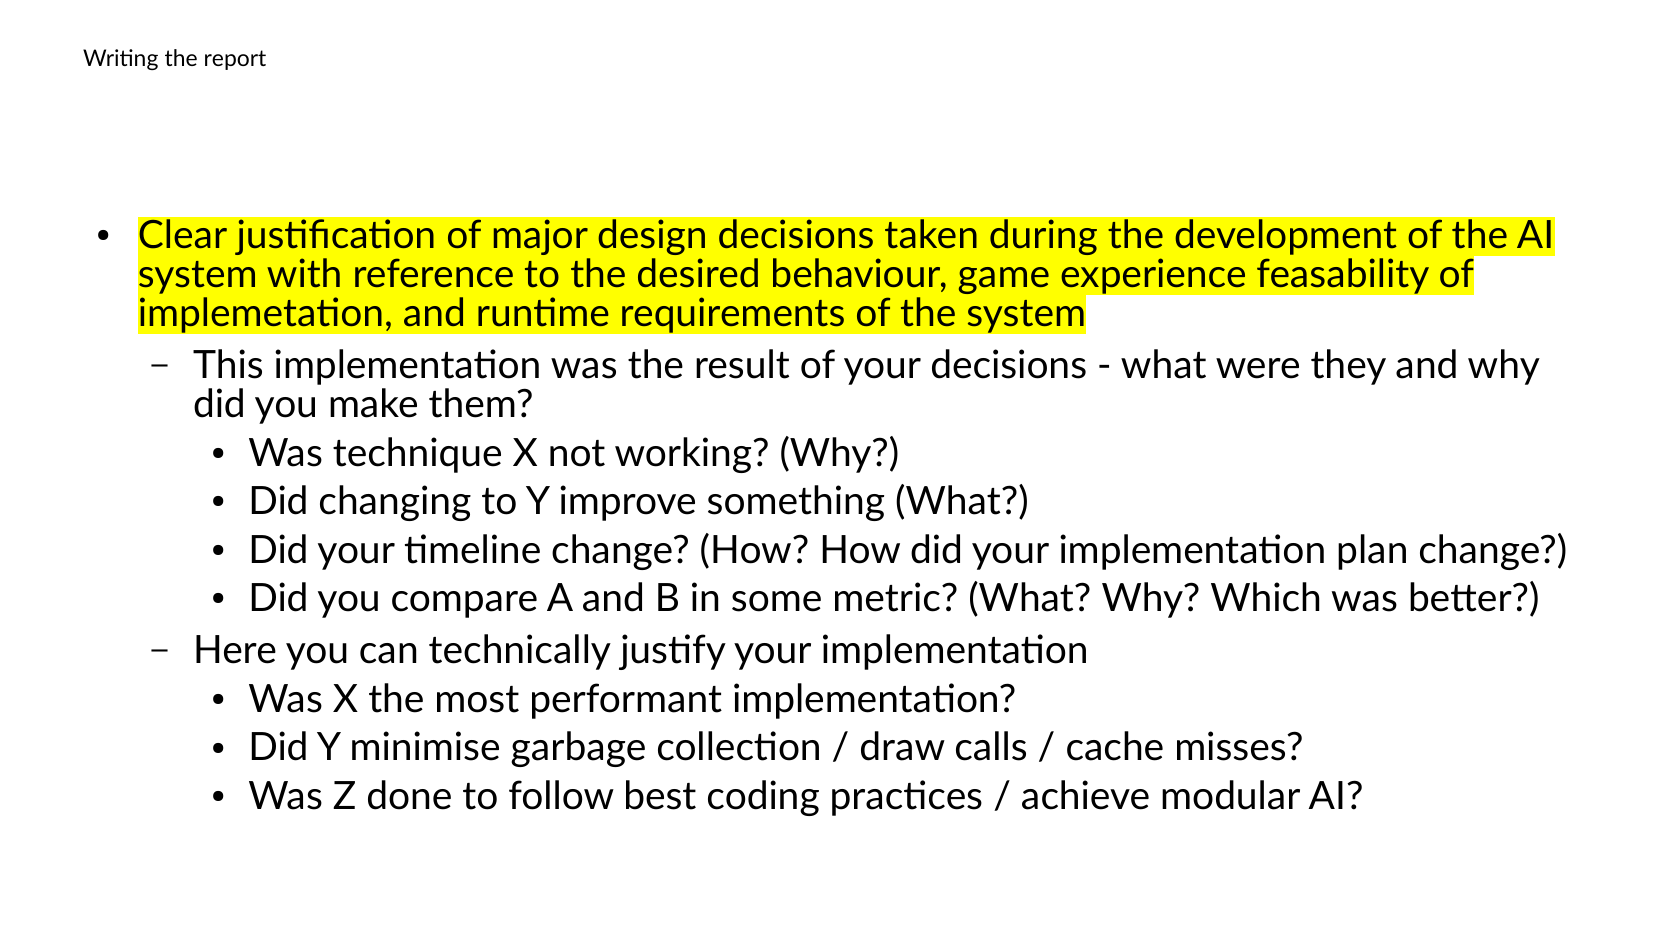

# Writing the report
Clear justification of major design decisions taken during the development of the AI system with reference to the desired behaviour, game experience feasability of implemetation, and runtime requirements of the system
This implementation was the result of your decisions - what were they and why did you make them?
Was technique X not working? (Why?)
Did changing to Y improve something (What?)
Did your timeline change? (How? How did your implementation plan change?)
Did you compare A and B in some metric? (What? Why? Which was better?)
Here you can technically justify your implementation
Was X the most performant implementation?
Did Y minimise garbage collection / draw calls / cache misses?
Was Z done to follow best coding practices / achieve modular AI?